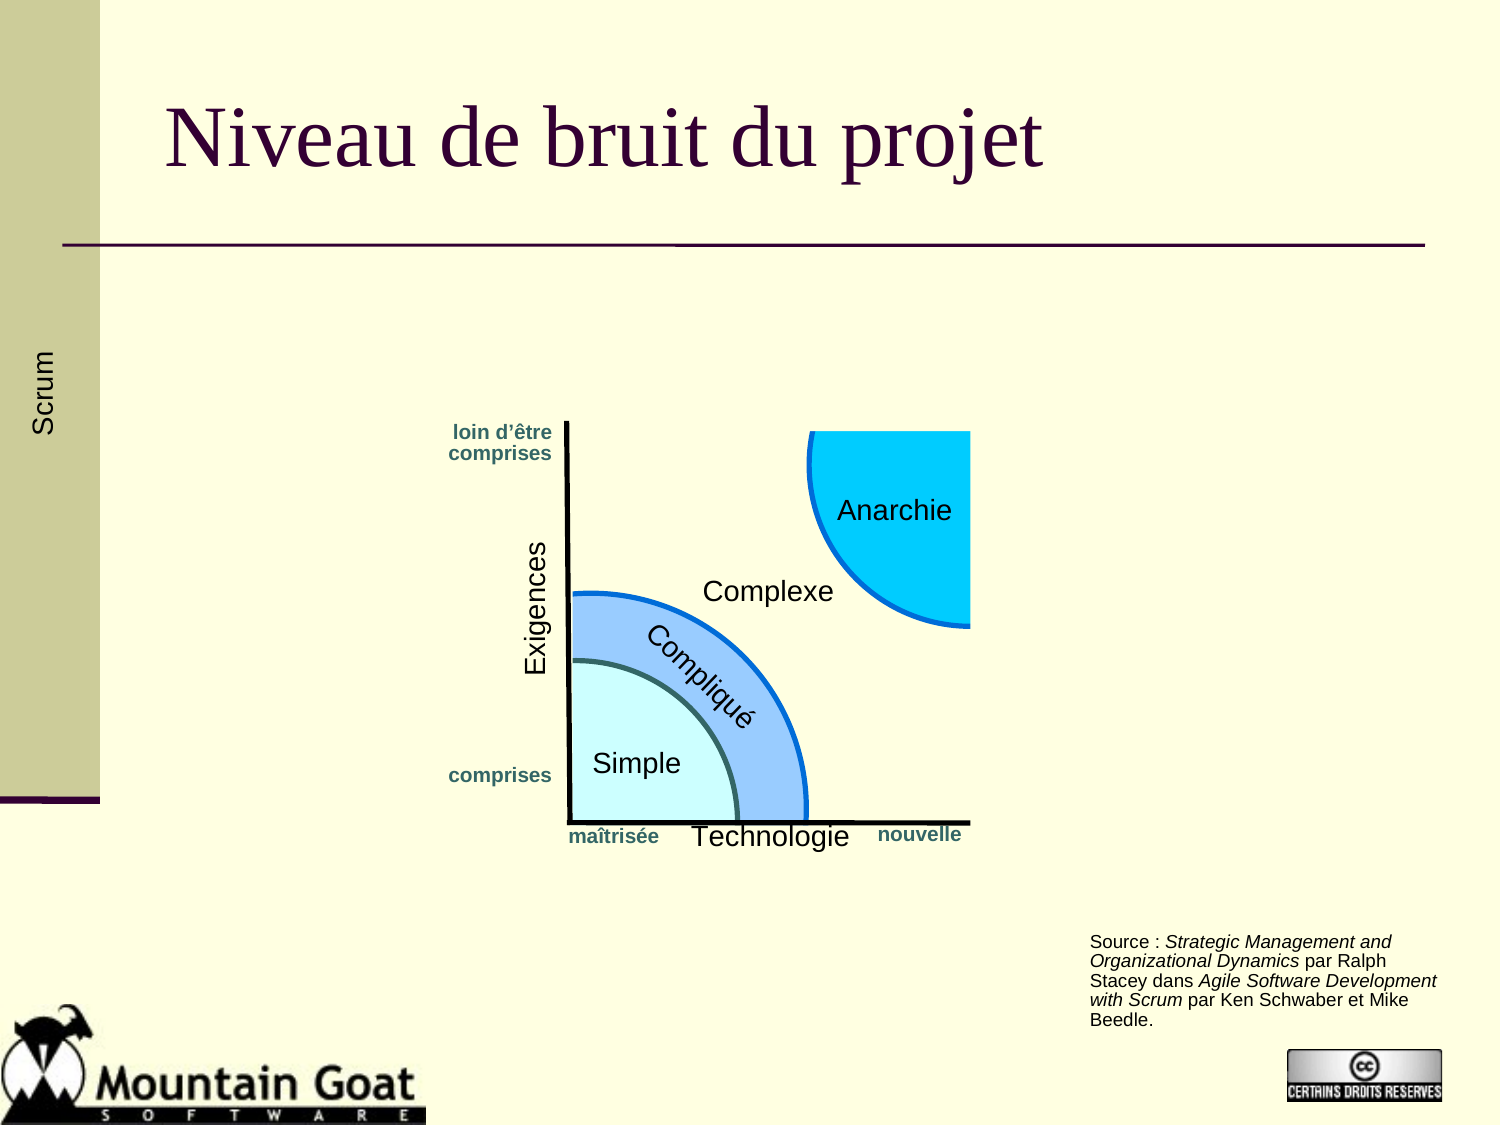

# Niveau de bruit du projet
loin d’être comprises
Anarchie
Complexe
Exigences
Compliqué
Simple
comprises
Technologie
nouvelle
maîtrisée
Scrum
Source : Strategic Management and Organizational Dynamics par Ralph Stacey dans Agile Software Development with Scrum par Ken Schwaber et Mike Beedle.